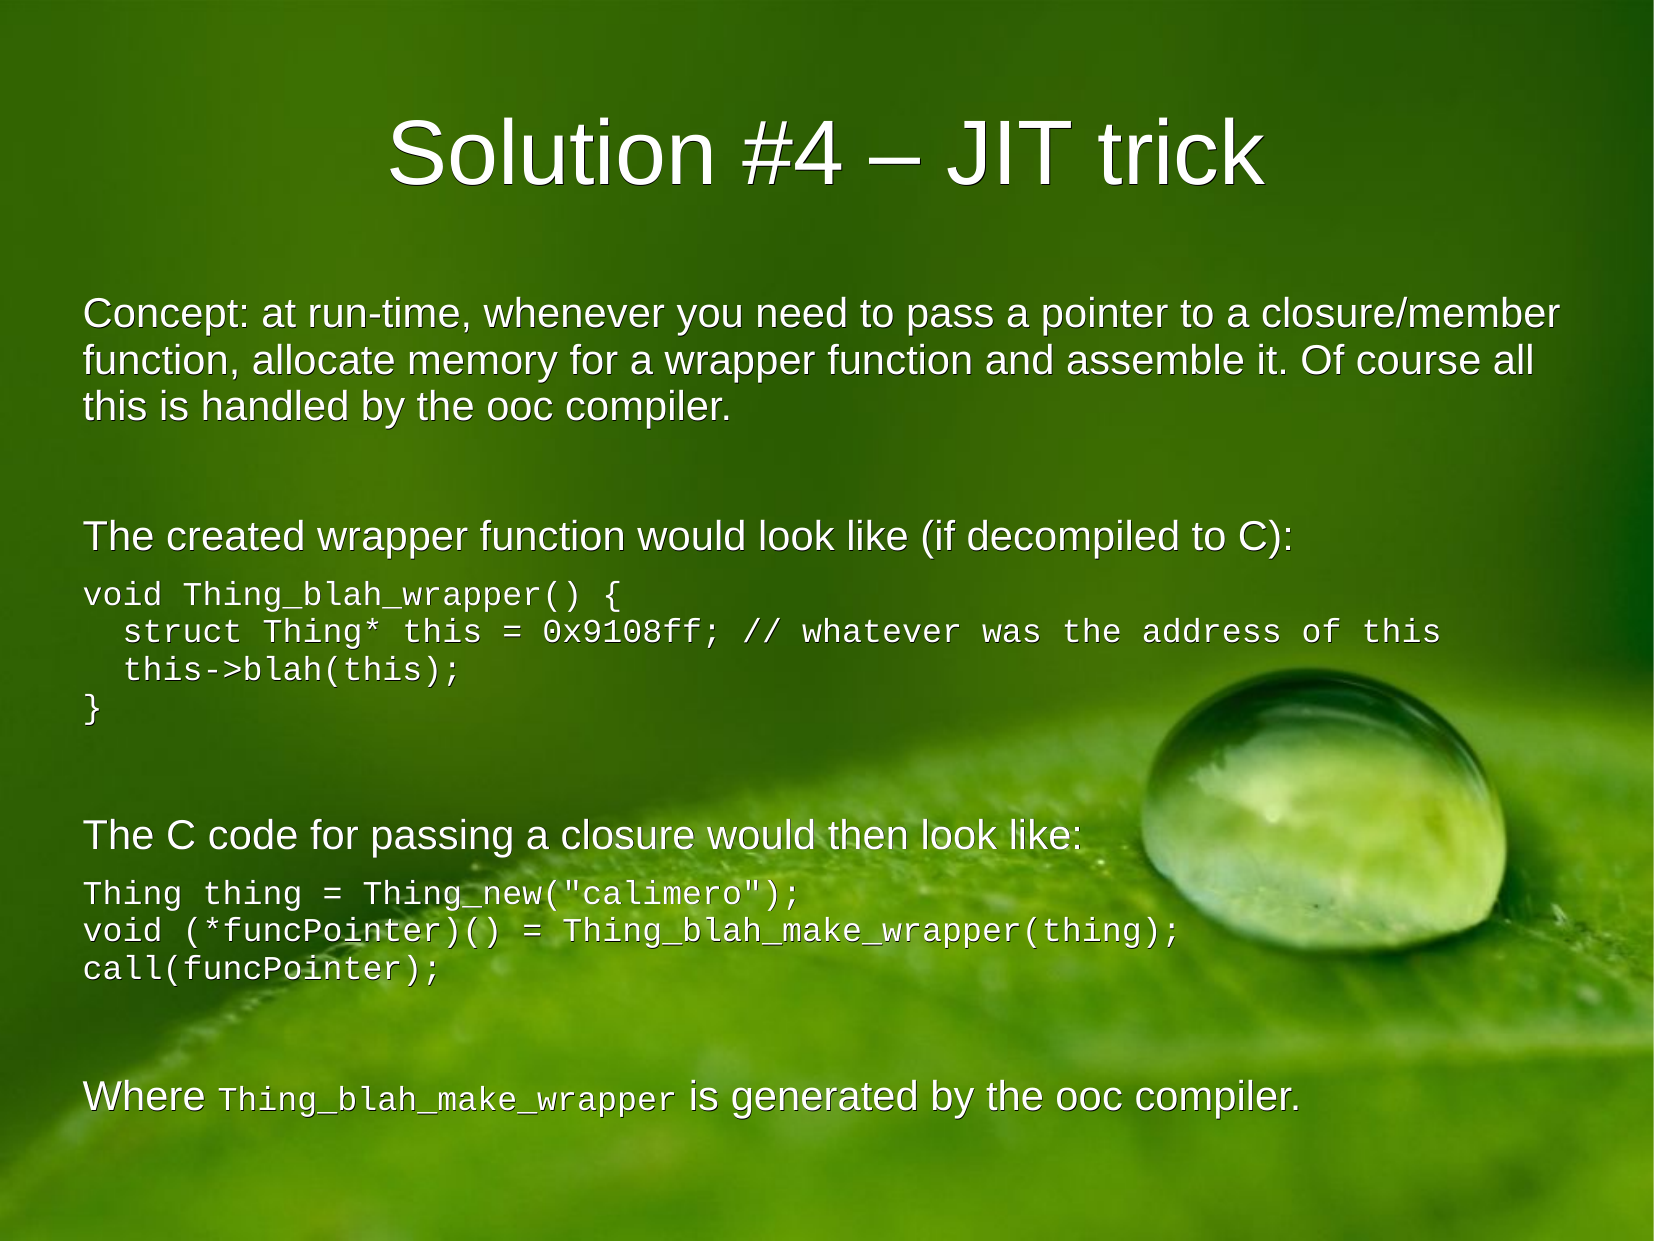

# Solution #4 – JIT trick
Concept: at run-time, whenever you need to pass a pointer to a closure/member function, allocate memory for a wrapper function and assemble it. Of course all this is handled by the ooc compiler.
The created wrapper function would look like (if decompiled to C):
void Thing_blah_wrapper() {
 struct Thing* this = 0x9108ff; // whatever was the address of this
 this->blah(this);
}
The C code for passing a closure would then look like:
Thing thing = Thing_new("calimero");
void (*funcPointer)() = Thing_blah_make_wrapper(thing);
call(funcPointer);
Where Thing_blah_make_wrapper is generated by the ooc compiler.